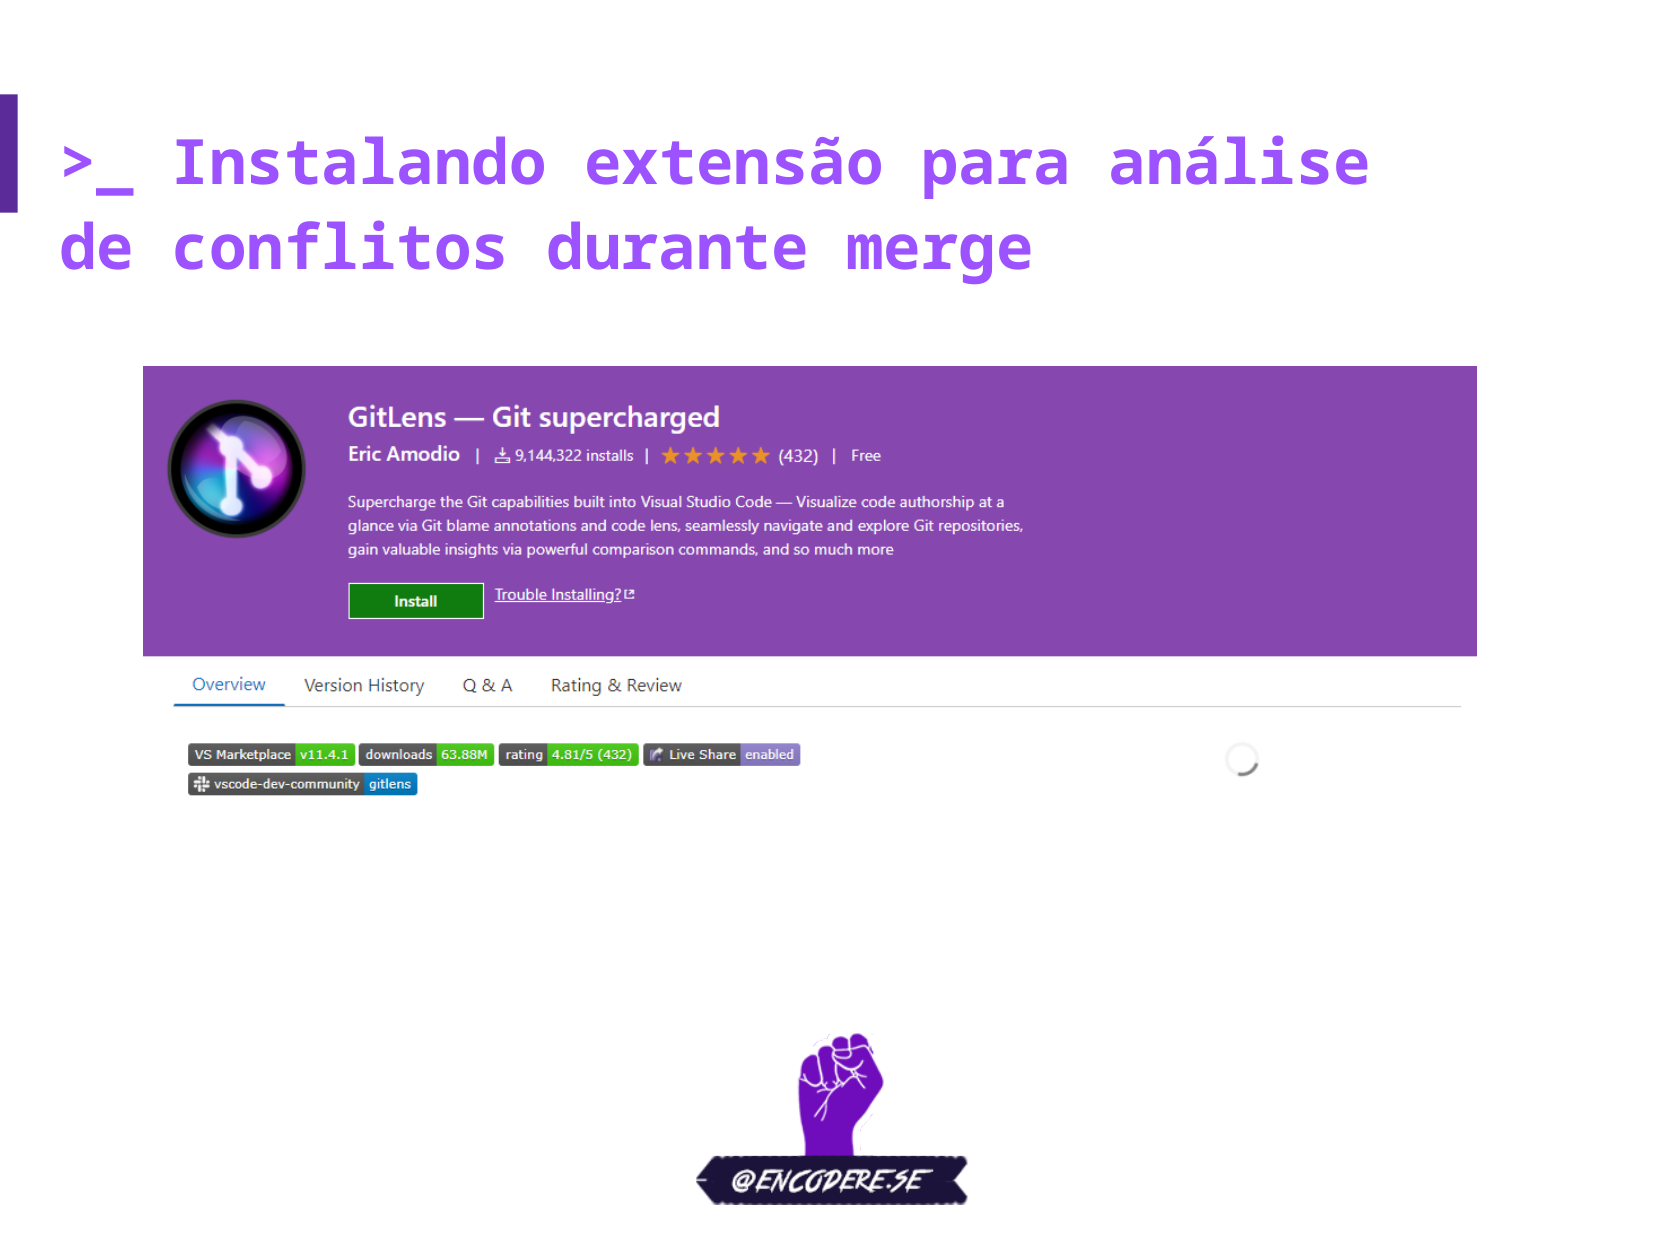

# >_ Instalando extensão para análise de conflitos durante merge